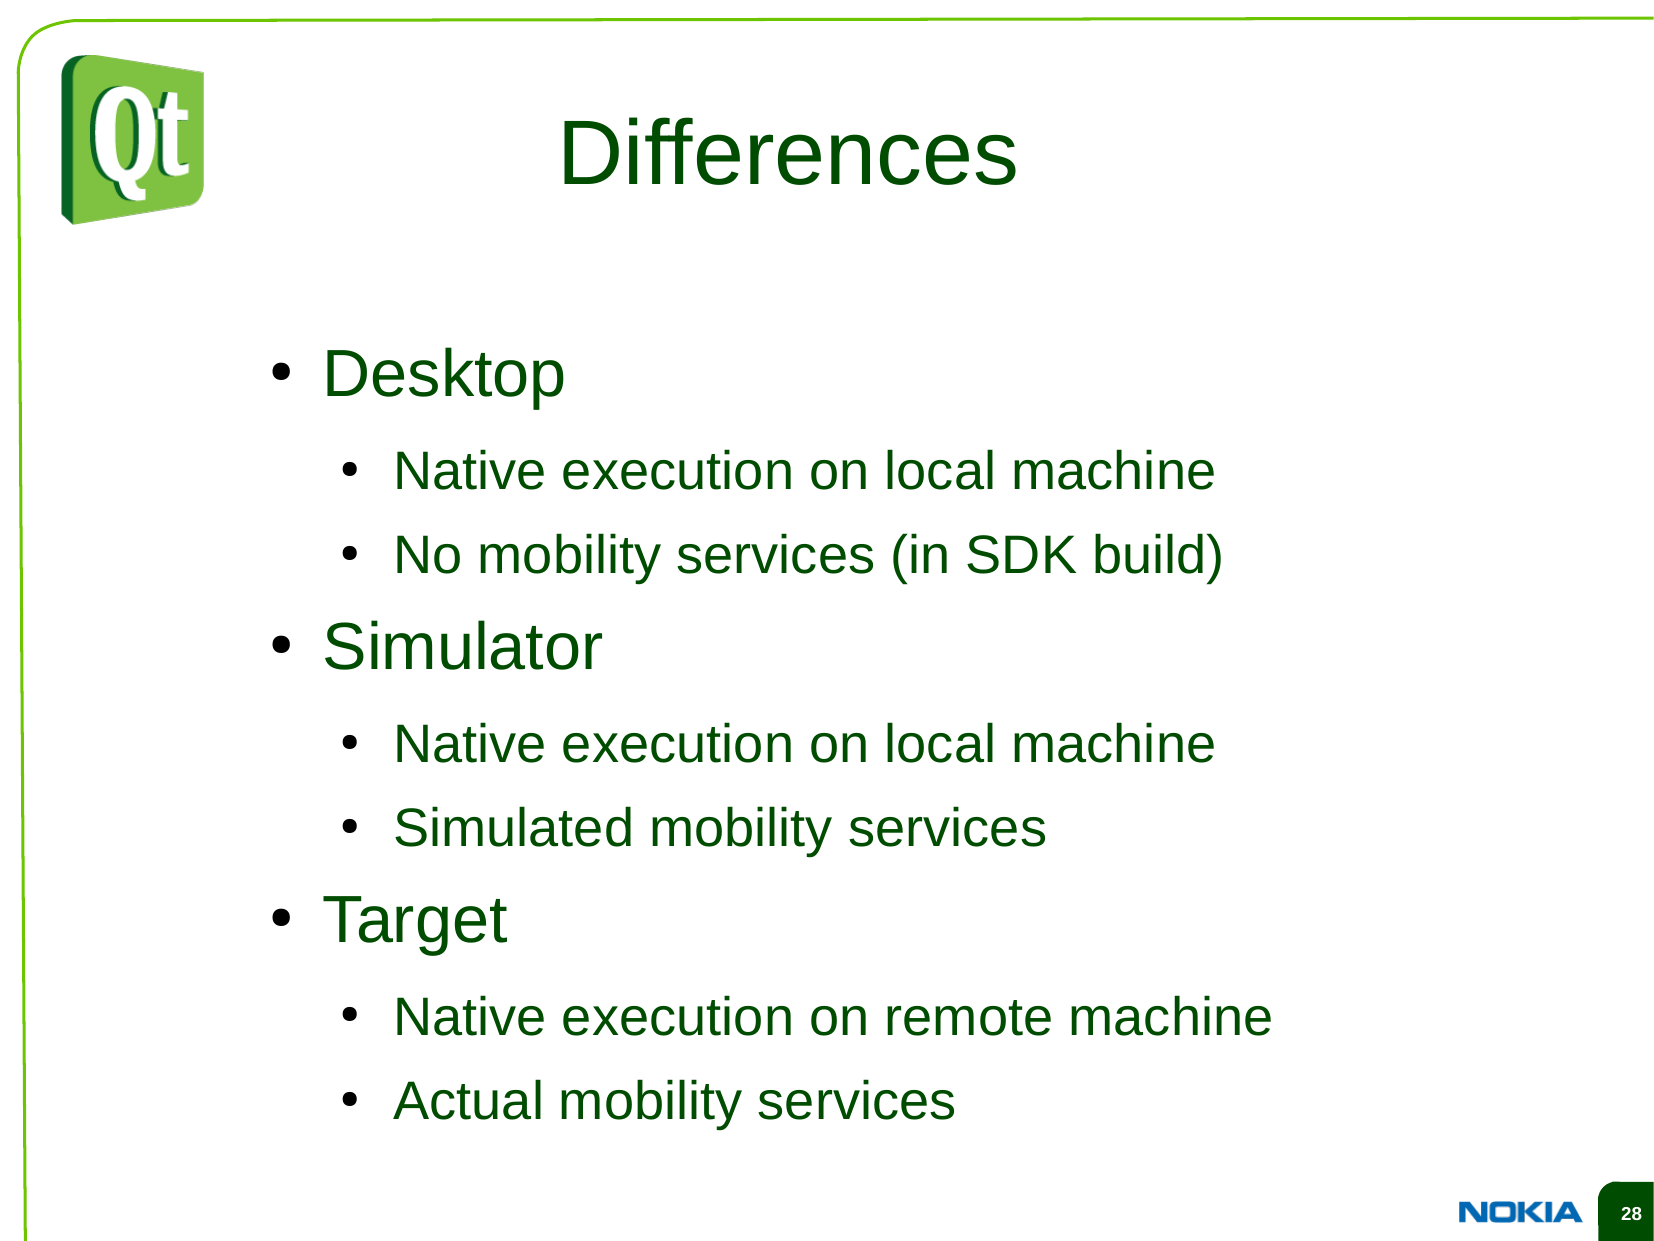

# Differences
Desktop
Native execution on local machine
No mobility services (in SDK build)
Simulator
Native execution on local machine
Simulated mobility services
Target
Native execution on remote machine
Actual mobility services